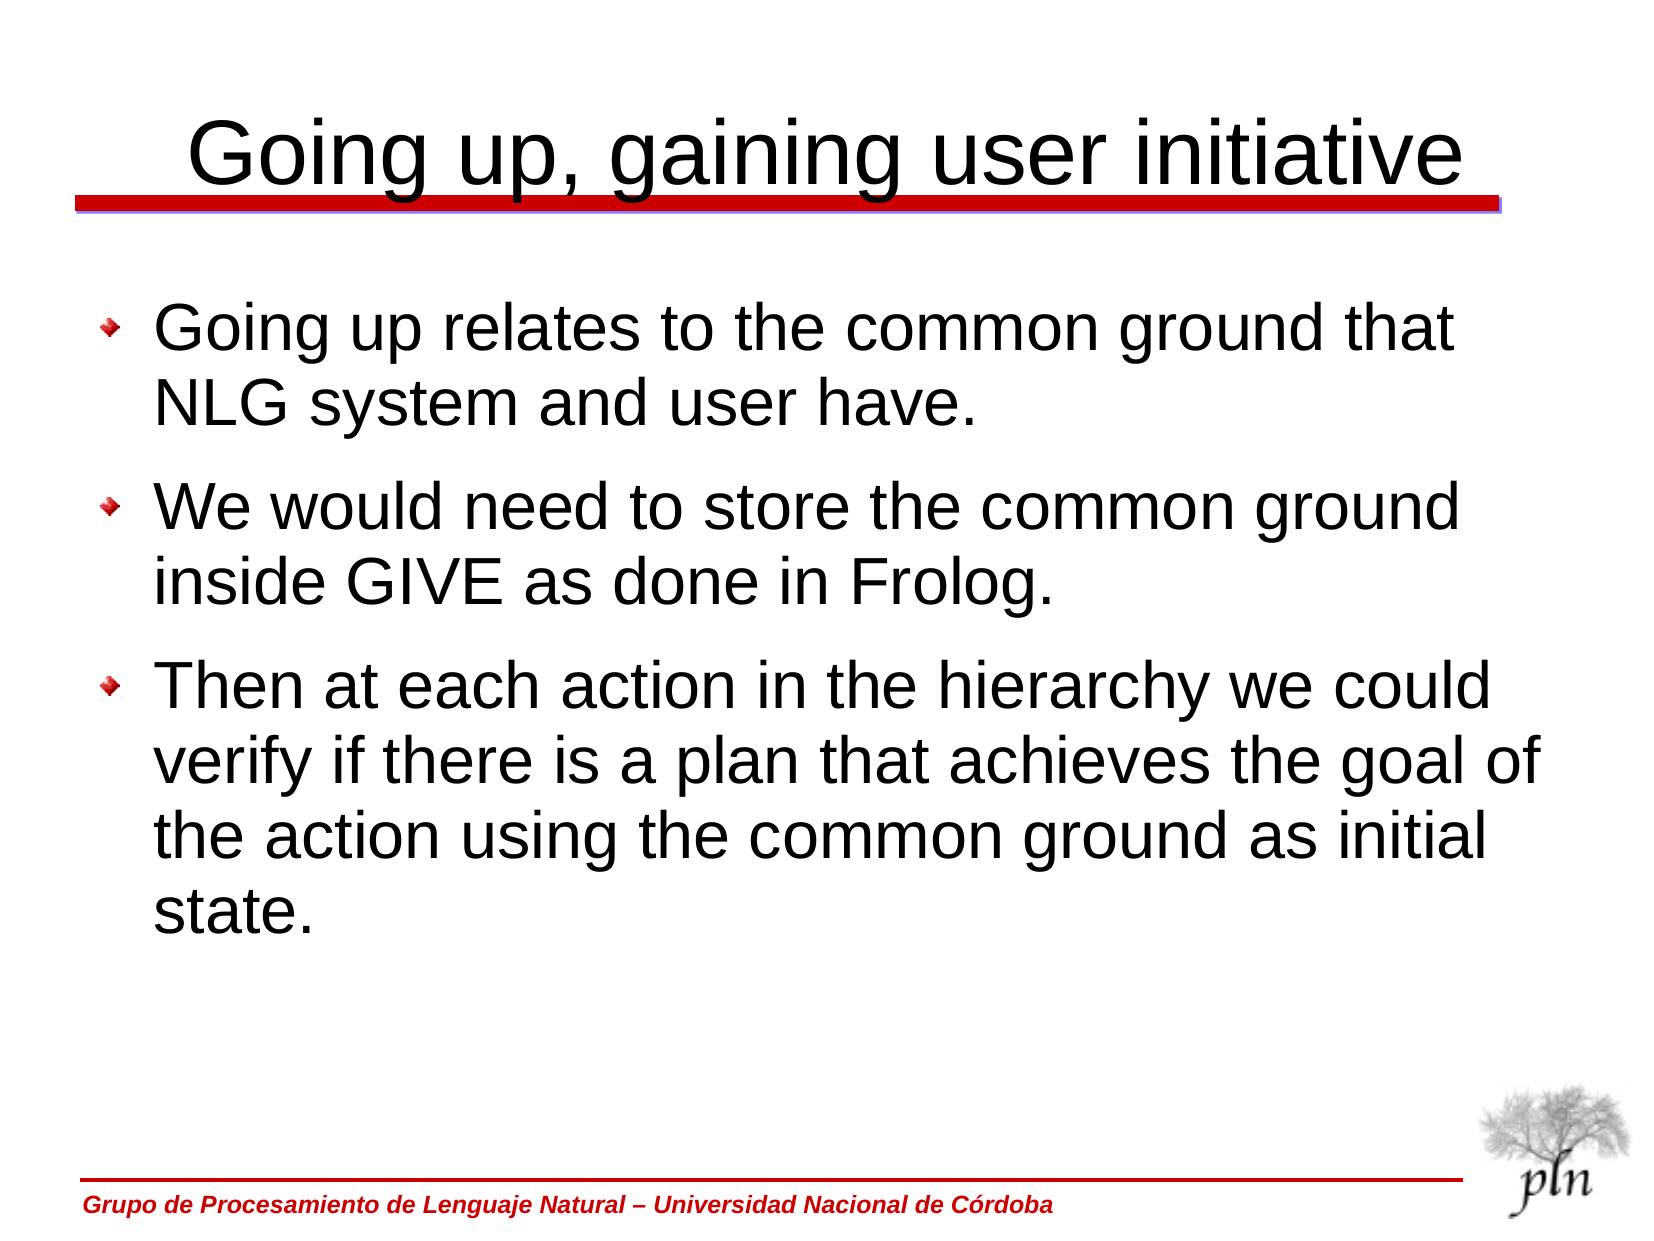

# Going up, gaining user initiative
Going up relates to the common ground that NLG system and user have.
We would need to store the common ground inside GIVE as done in Frolog.
Then at each action in the hierarchy we could verify if there is a plan that achieves the goal of the action using the common ground as initial state.